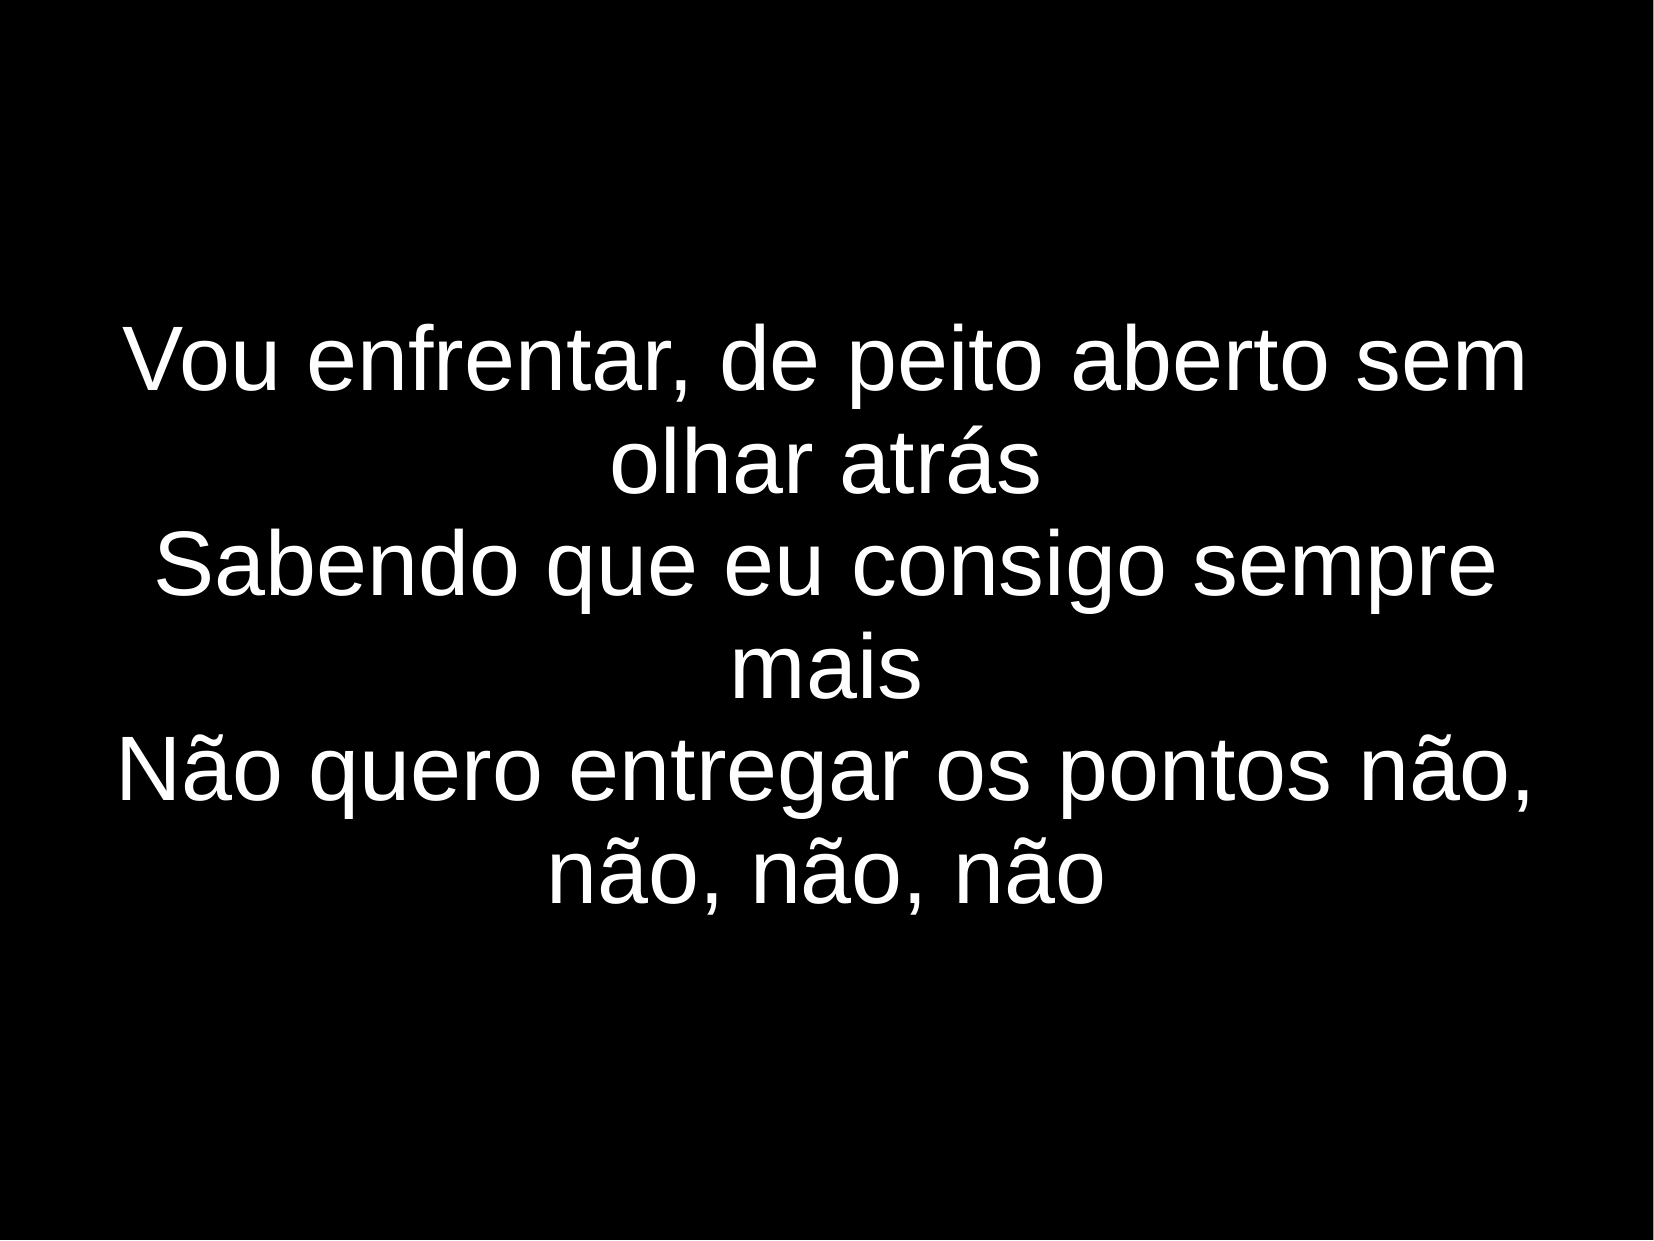

# Vou enfrentar, de peito aberto sem olhar atrás
Sabendo que eu consigo sempre mais
Não quero entregar os pontos não, não, não, não